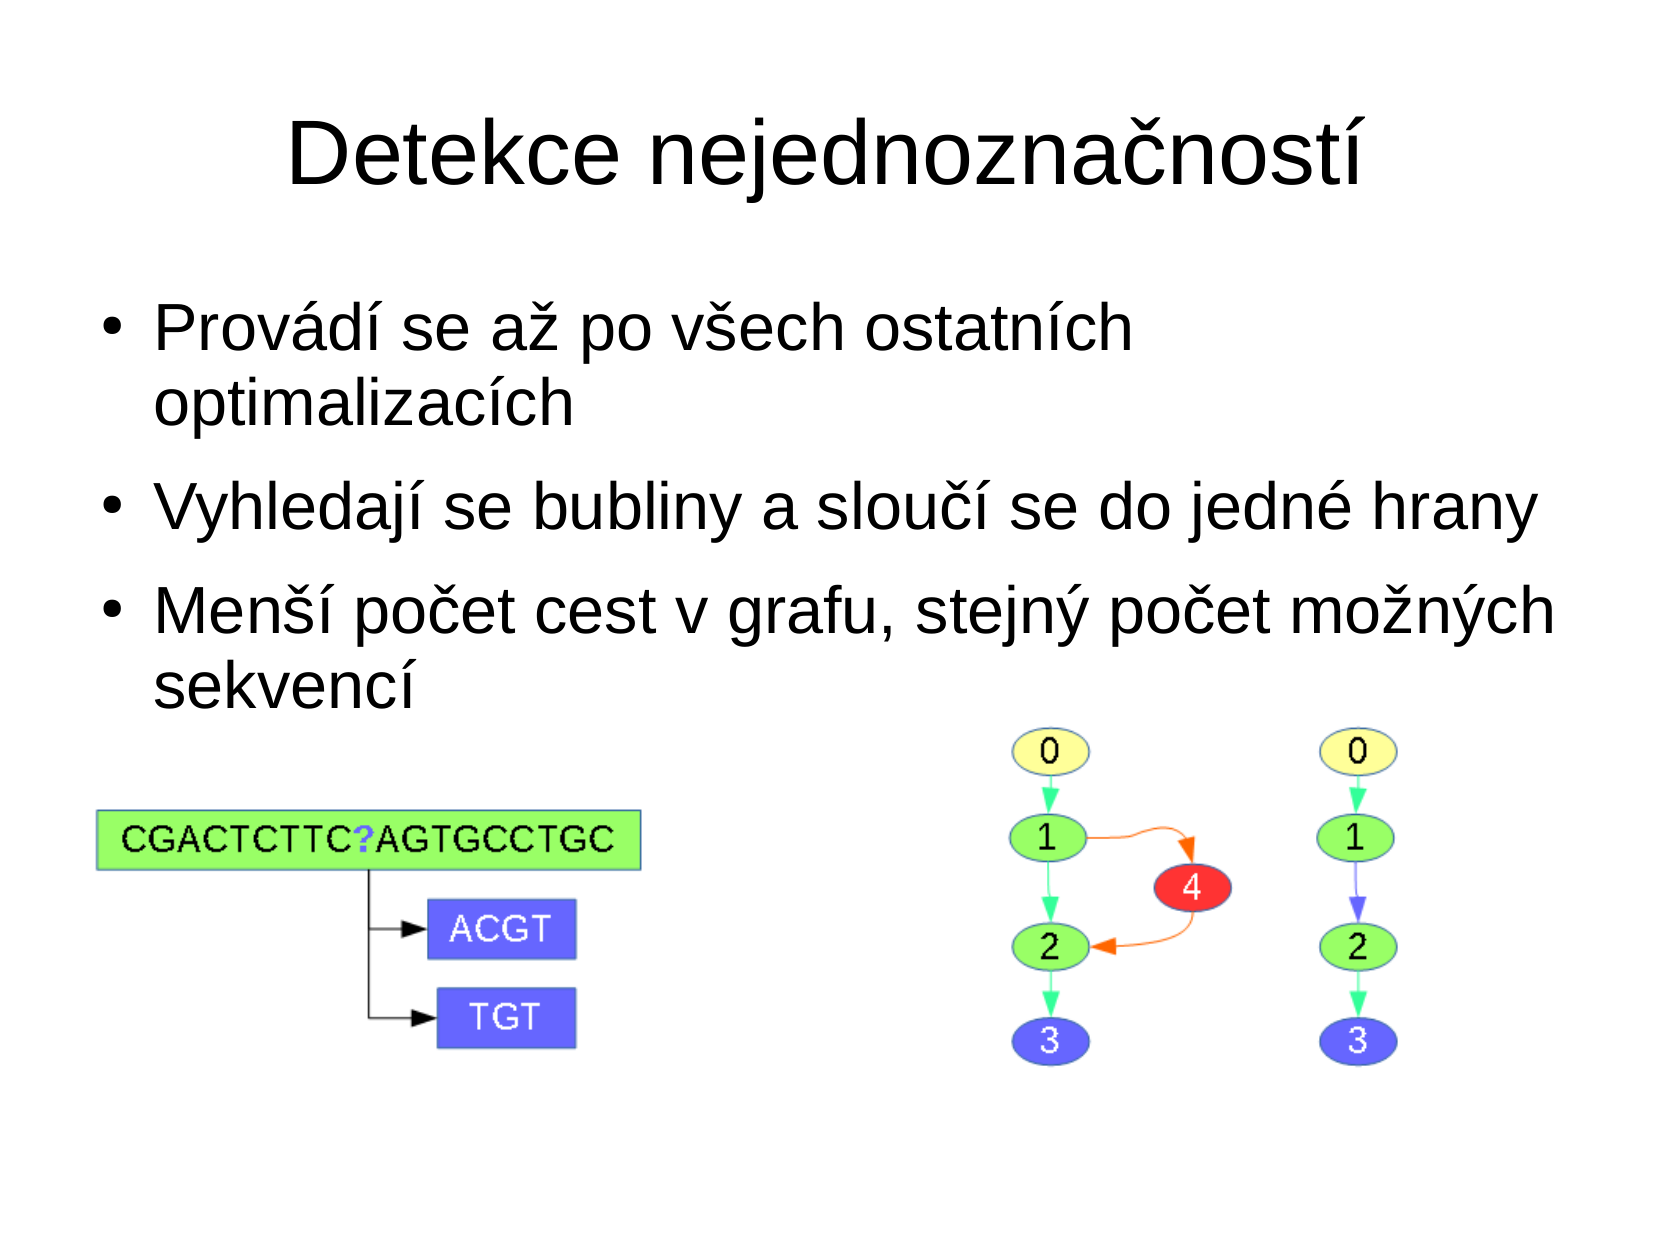

# Detekce nejednoznačností
Provádí se až po všech ostatních optimalizacích
Vyhledají se bubliny a sloučí se do jedné hrany
Menší počet cest v grafu, stejný počet možných sekvencí